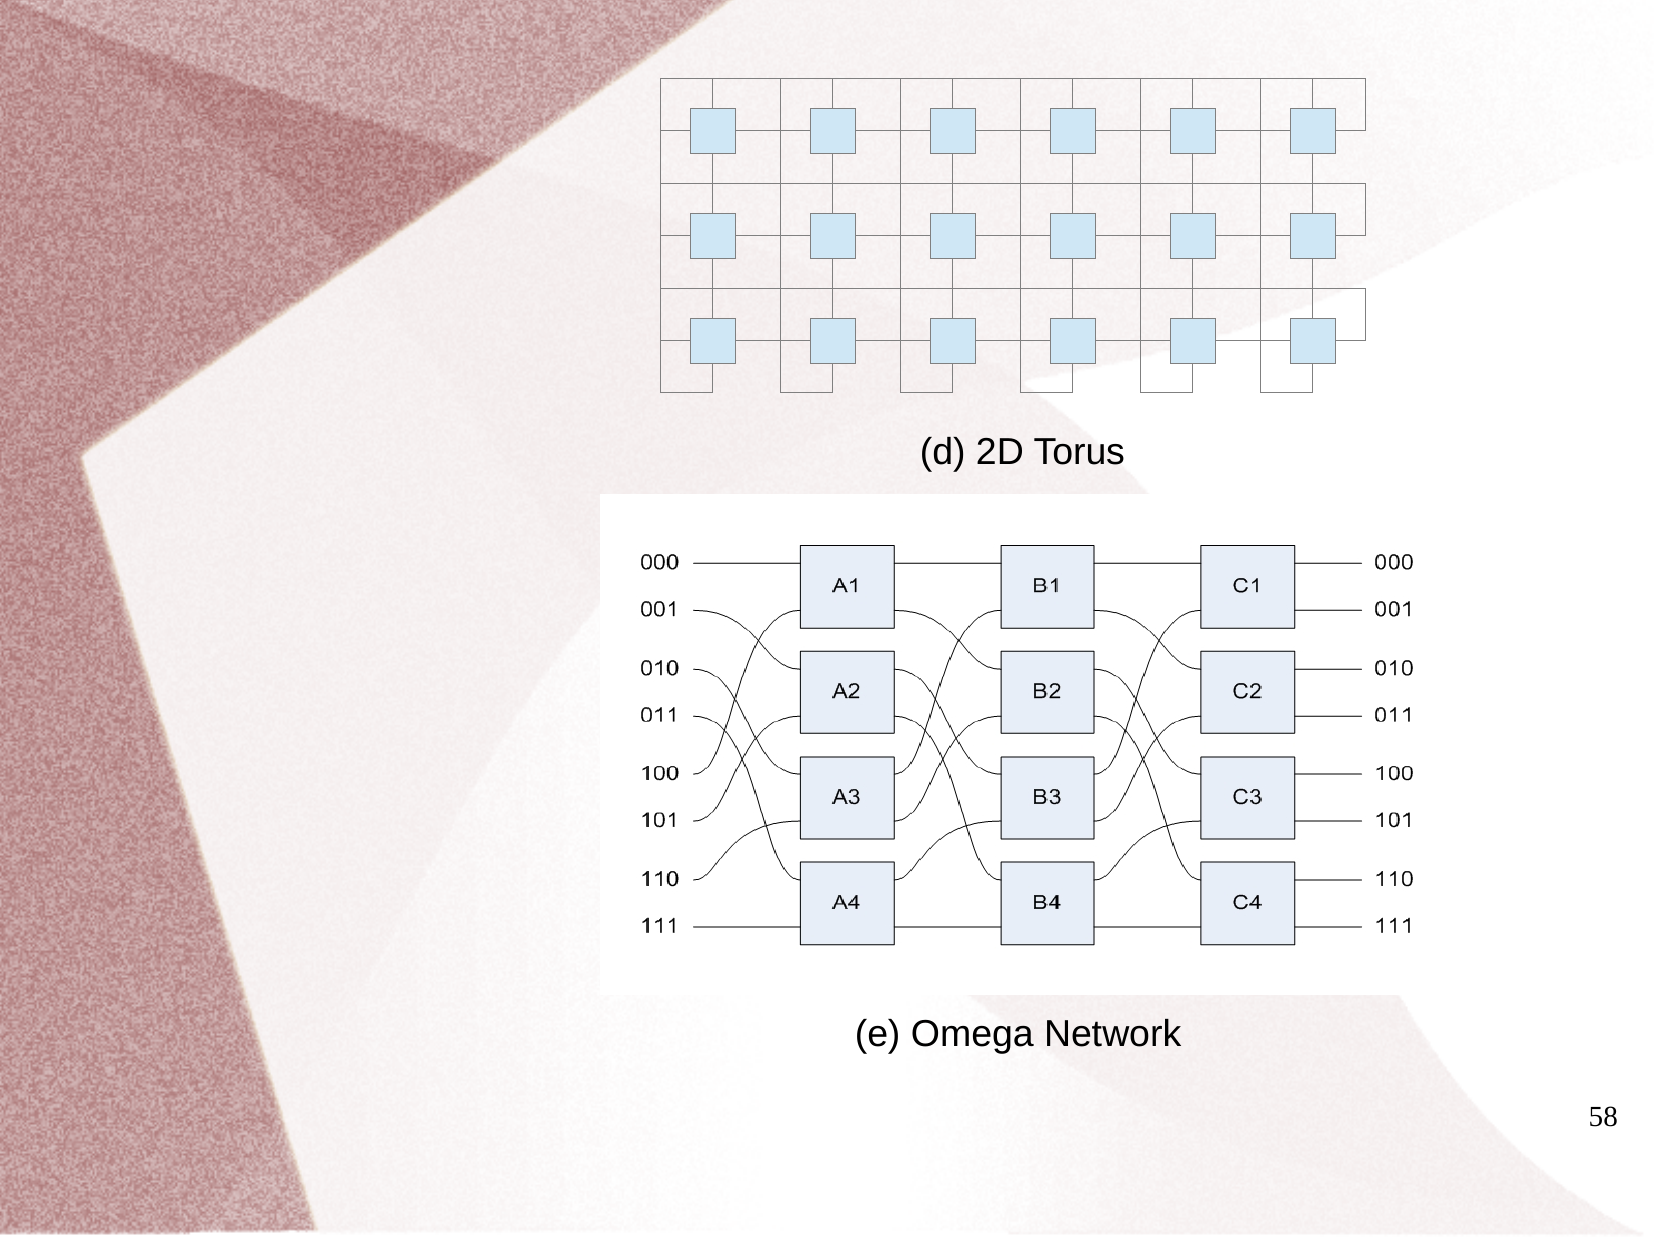

(d) 2D Torus
(e) Omega Network
58